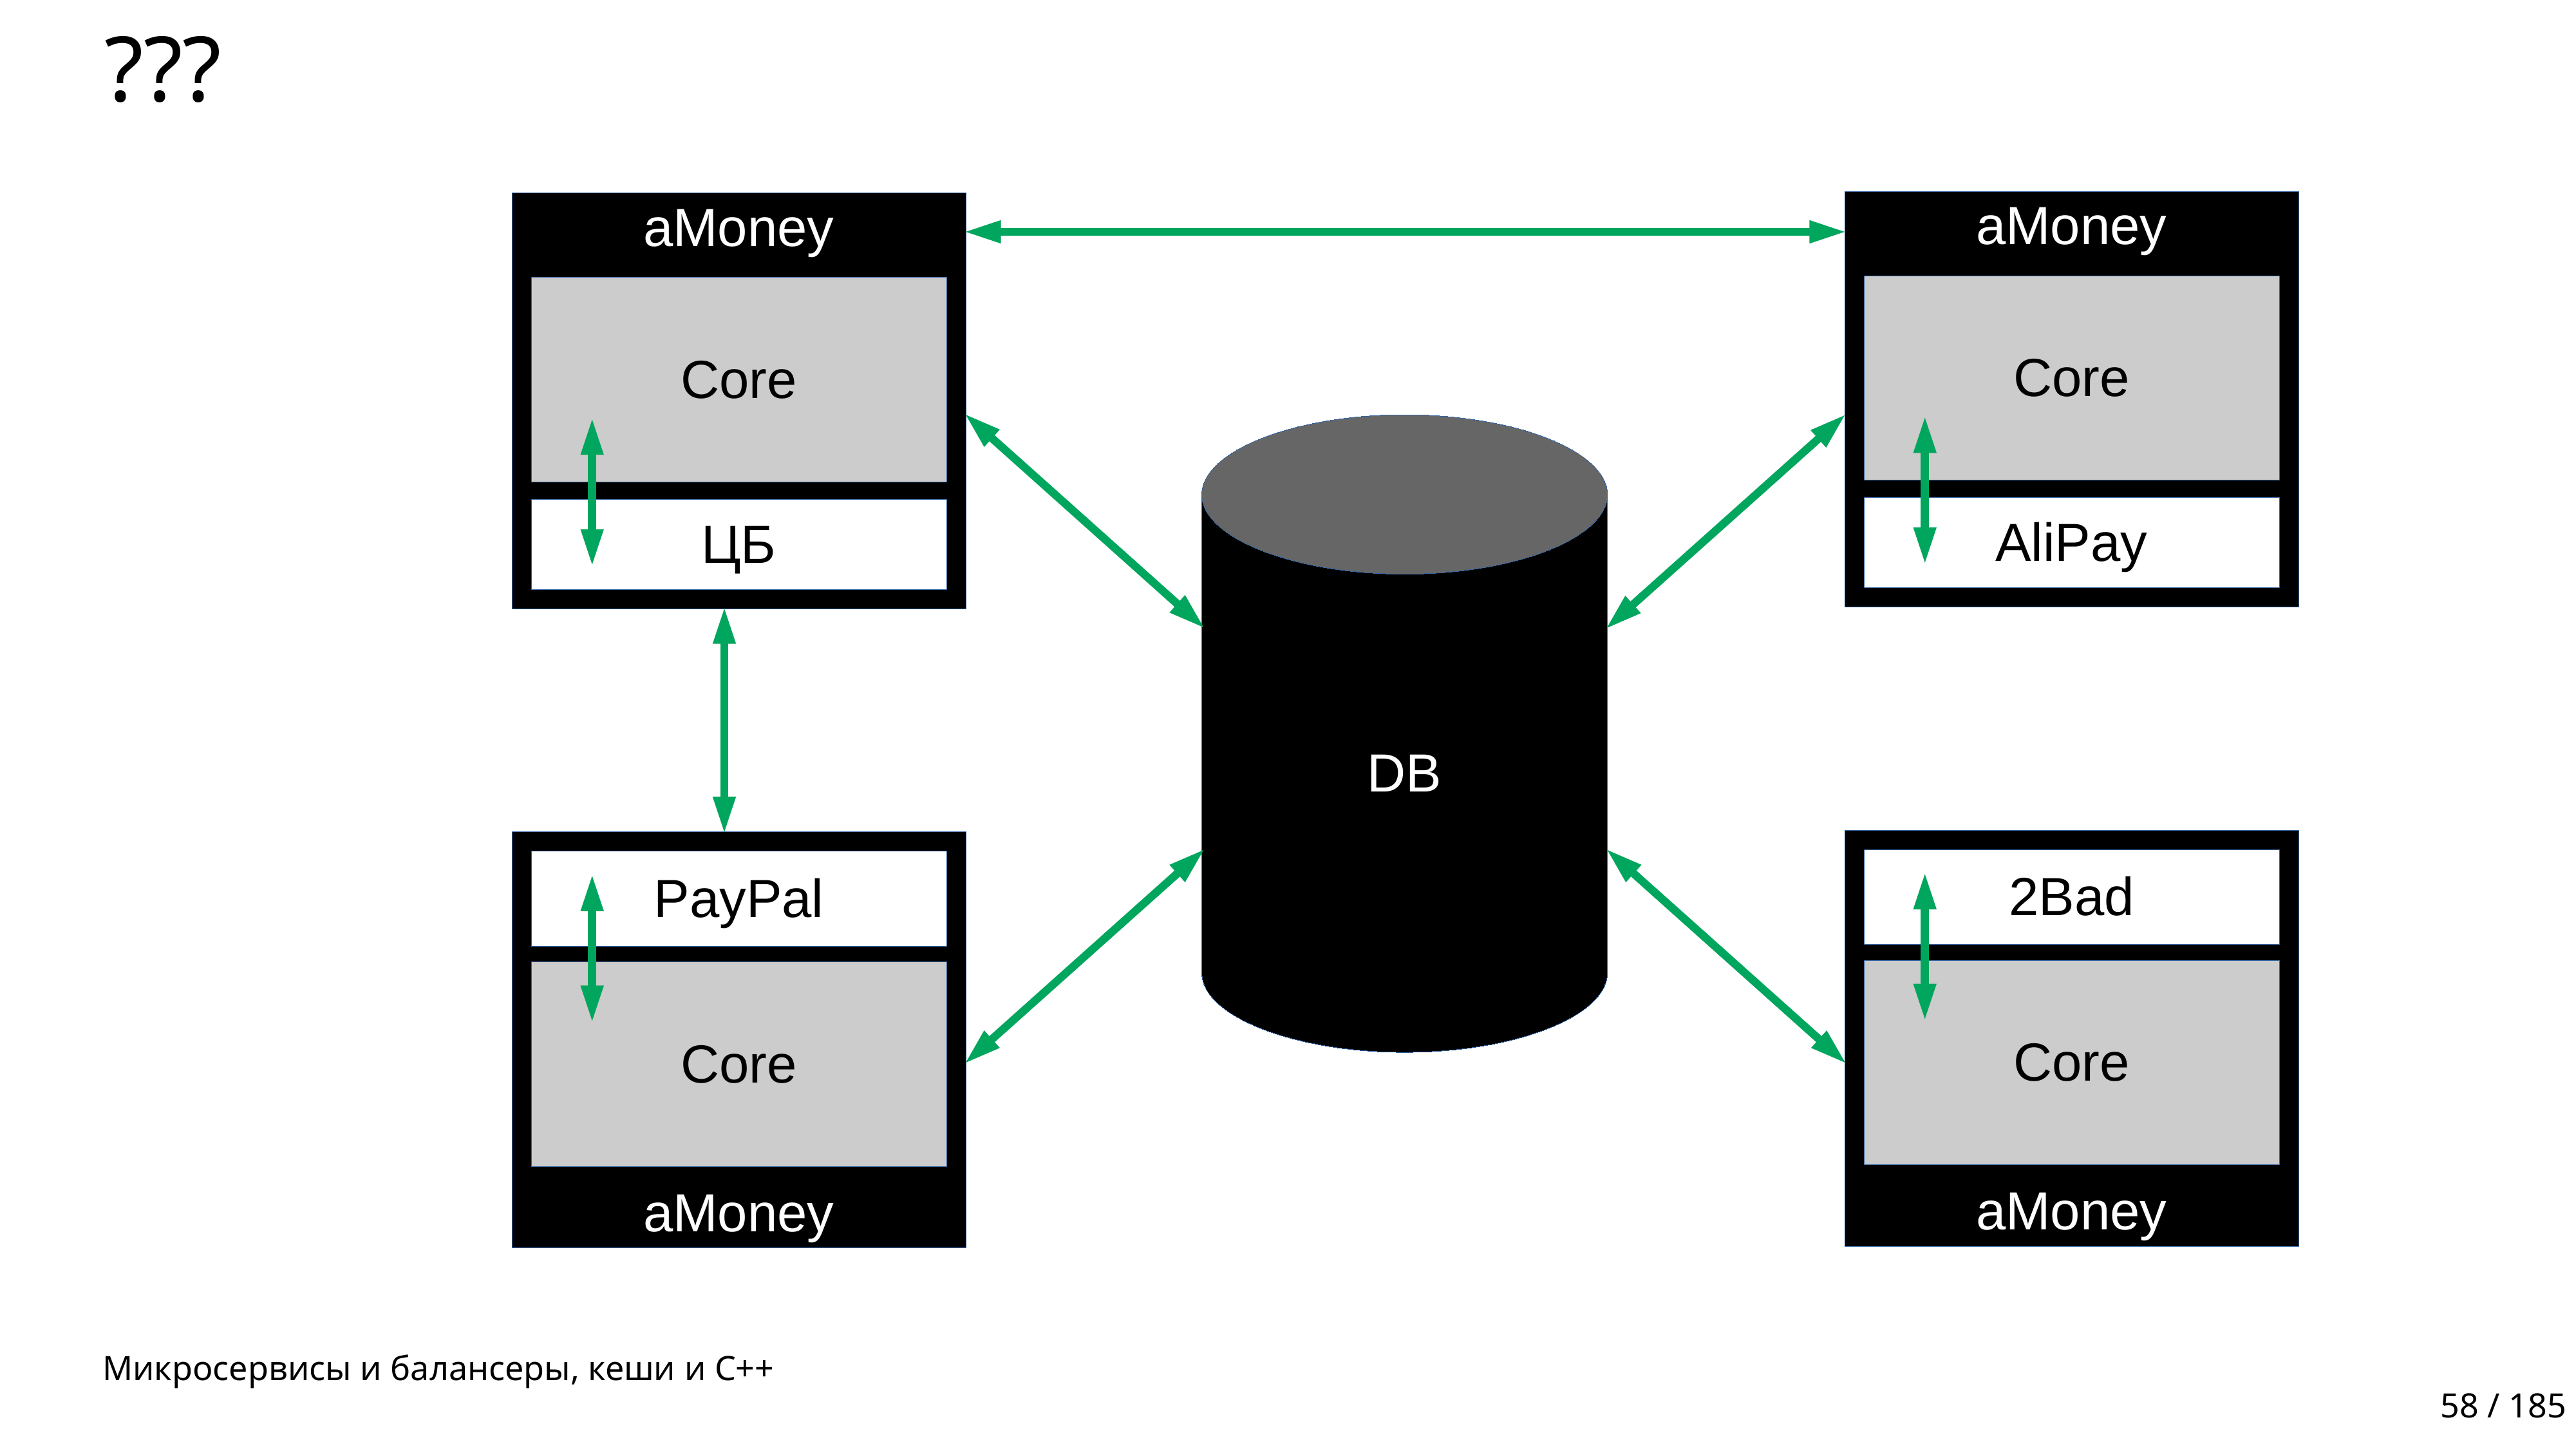

???
aMoney
aMoney
Core
Core
DB
AliPay
ЦБ
aMoney
aMoney
2Bad
PayPal
Core
Core
# Микросервисы и балансеры, кеши и C++